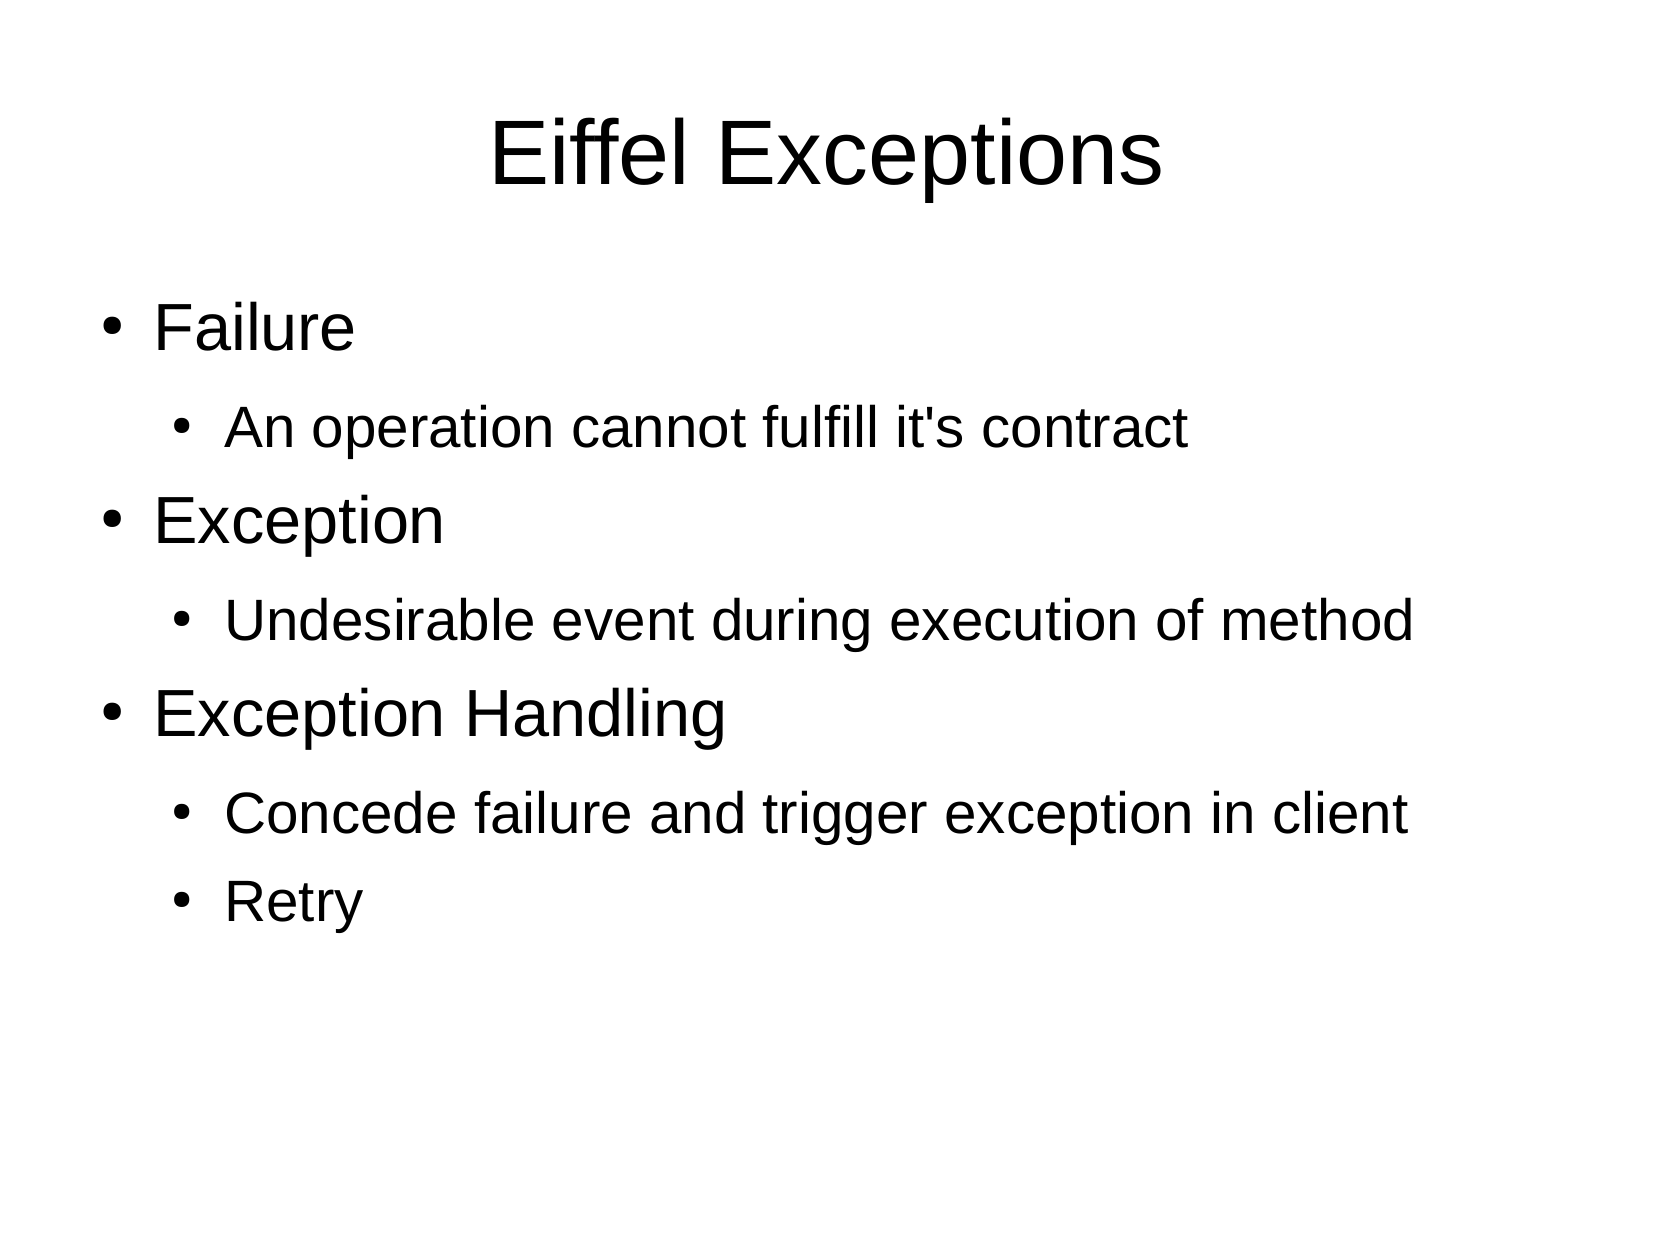

# Eiffel Exceptions
Failure
An operation cannot fulfill it's contract
Exception
Undesirable event during execution of method
Exception Handling
Concede failure and trigger exception in client
Retry